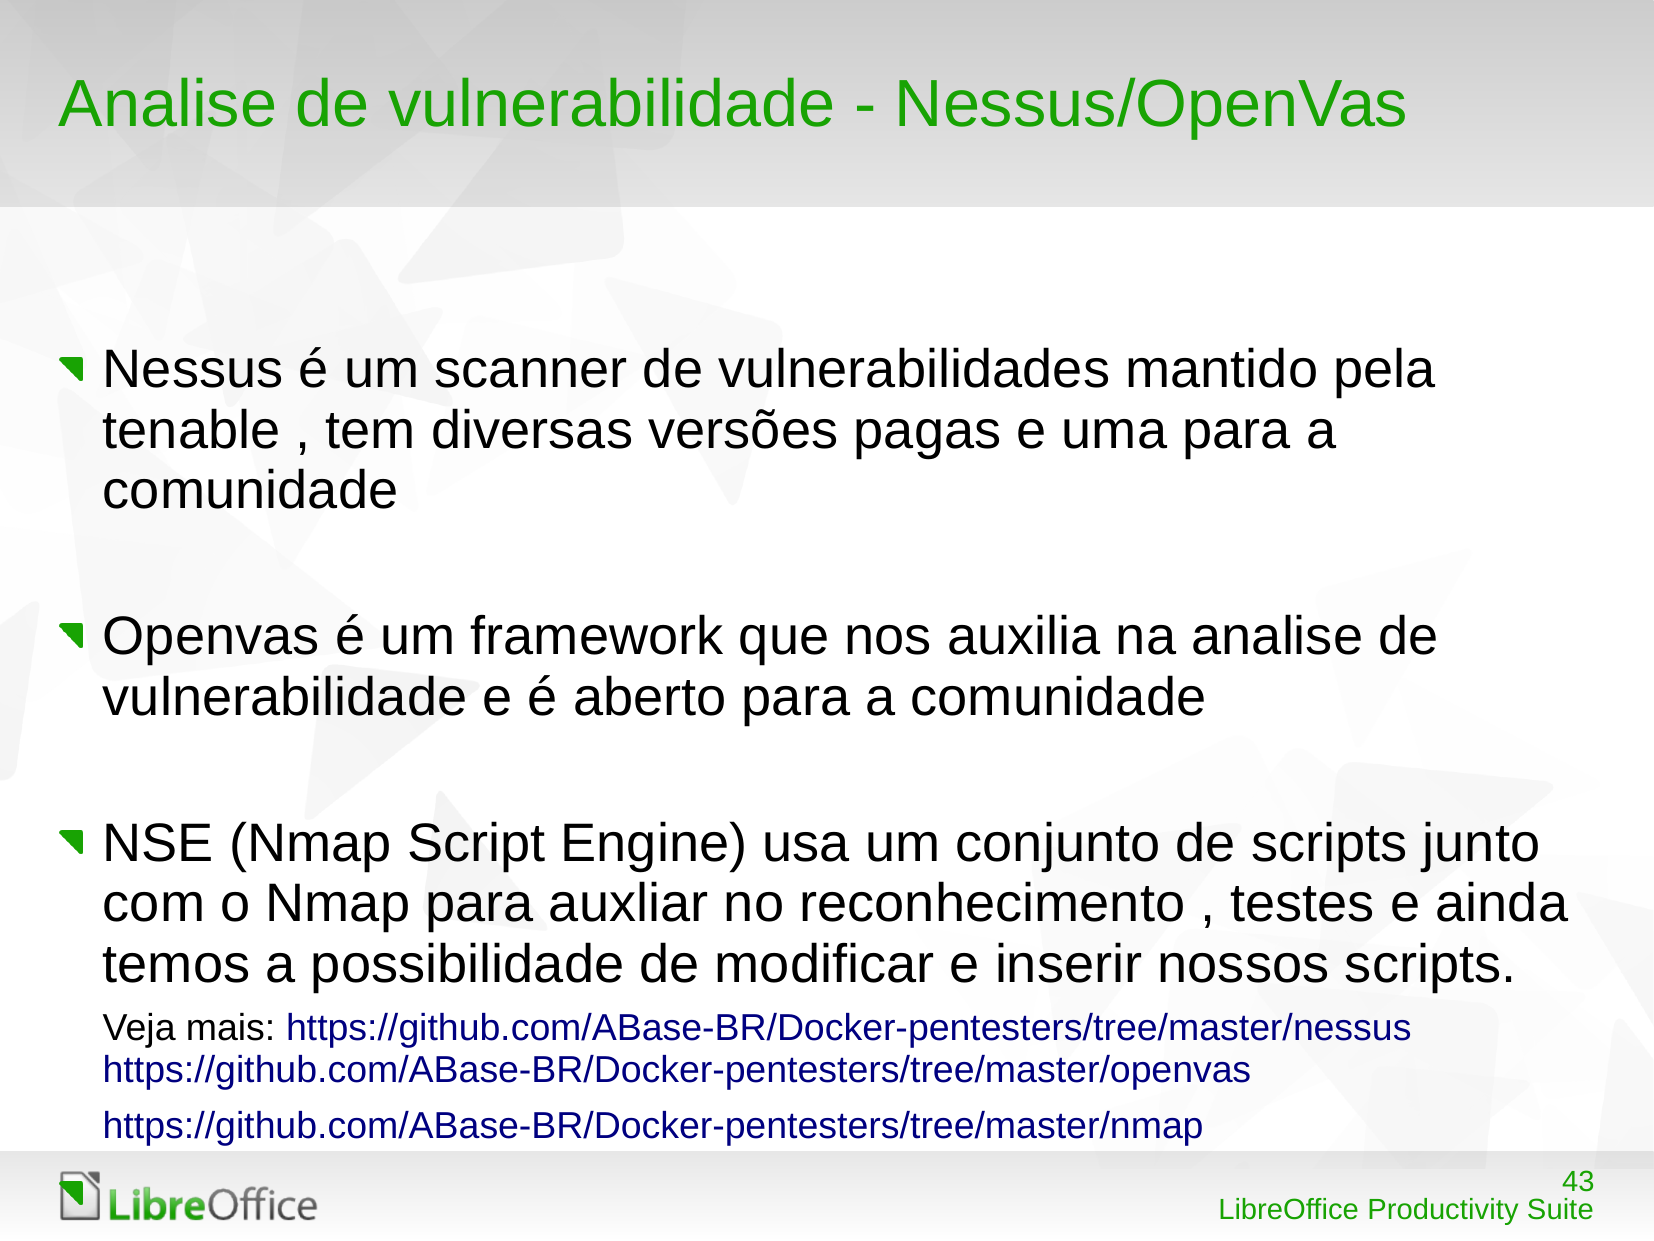

# Analise de vulnerabilidade - Nessus/OpenVas
Nessus é um scanner de vulnerabilidades mantido pela tenable , tem diversas versões pagas e uma para a comunidade
Openvas é um framework que nos auxilia na analise de vulnerabilidade e é aberto para a comunidade
NSE (Nmap Script Engine) usa um conjunto de scripts junto com o Nmap para auxliar no reconhecimento , testes e ainda temos a possibilidade de modificar e inserir nossos scripts.
Veja mais: https://github.com/ABase-BR/Docker-pentesters/tree/master/nessushttps://github.com/ABase-BR/Docker-pentesters/tree/master/openvashttps://github.com/ABase-BR/Docker-pentesters/tree/master/nmap
43
LibreOffice Productivity Suite